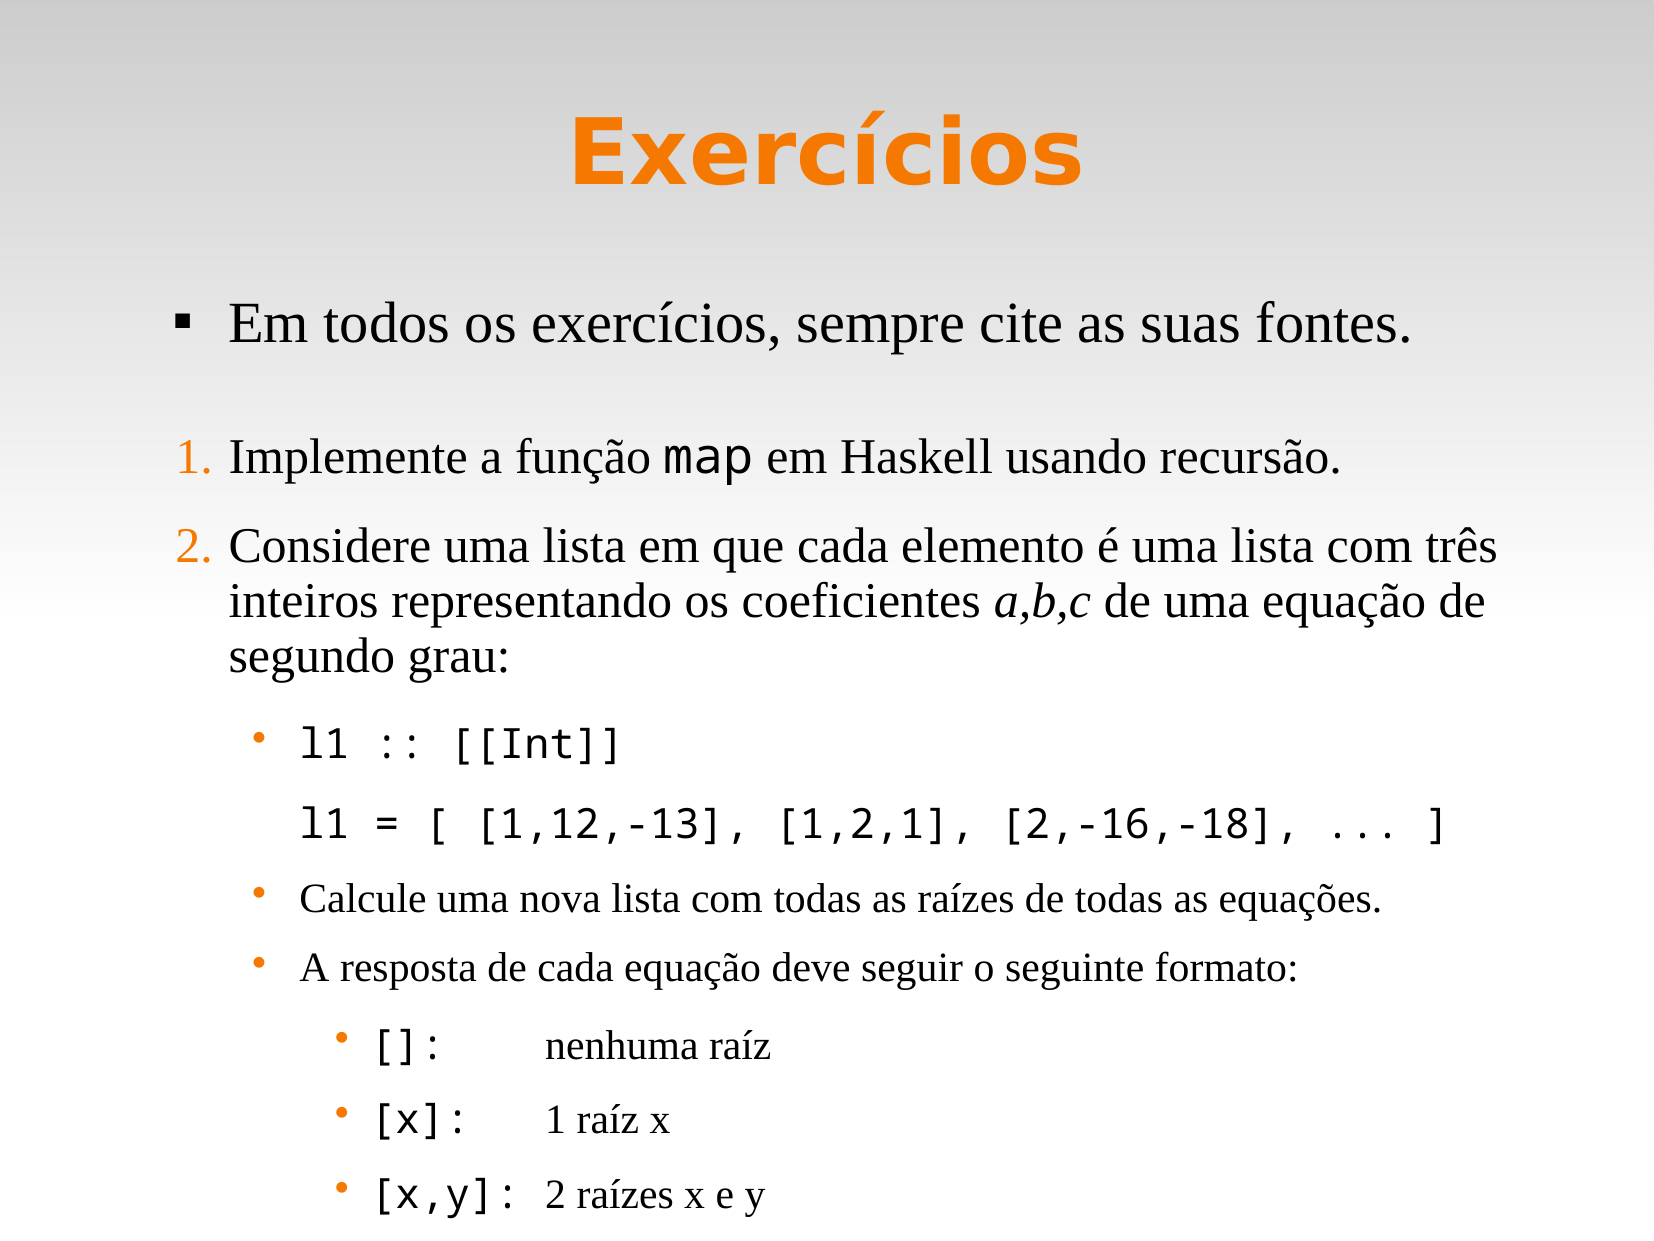

# Exercícios
Em todos os exercícios, sempre cite as suas fontes.
Implemente a função map em Haskell usando recursão.
Considere uma lista em que cada elemento é uma lista com três inteiros representando os coeficientes a,b,c de uma equação de segundo grau:
l1 :: [[Int]]
l1 = [ [1,12,-13], [1,2,1], [2,-16,-18], ... ]
Calcule uma nova lista com todas as raízes de todas as equações.
A resposta de cada equação deve seguir o seguinte formato:
[]: nenhuma raíz
[x]: 1 raíz x
[x,y]: 2 raízes x e y
m1 = [ [1,-13], [], [9,-1], … ]